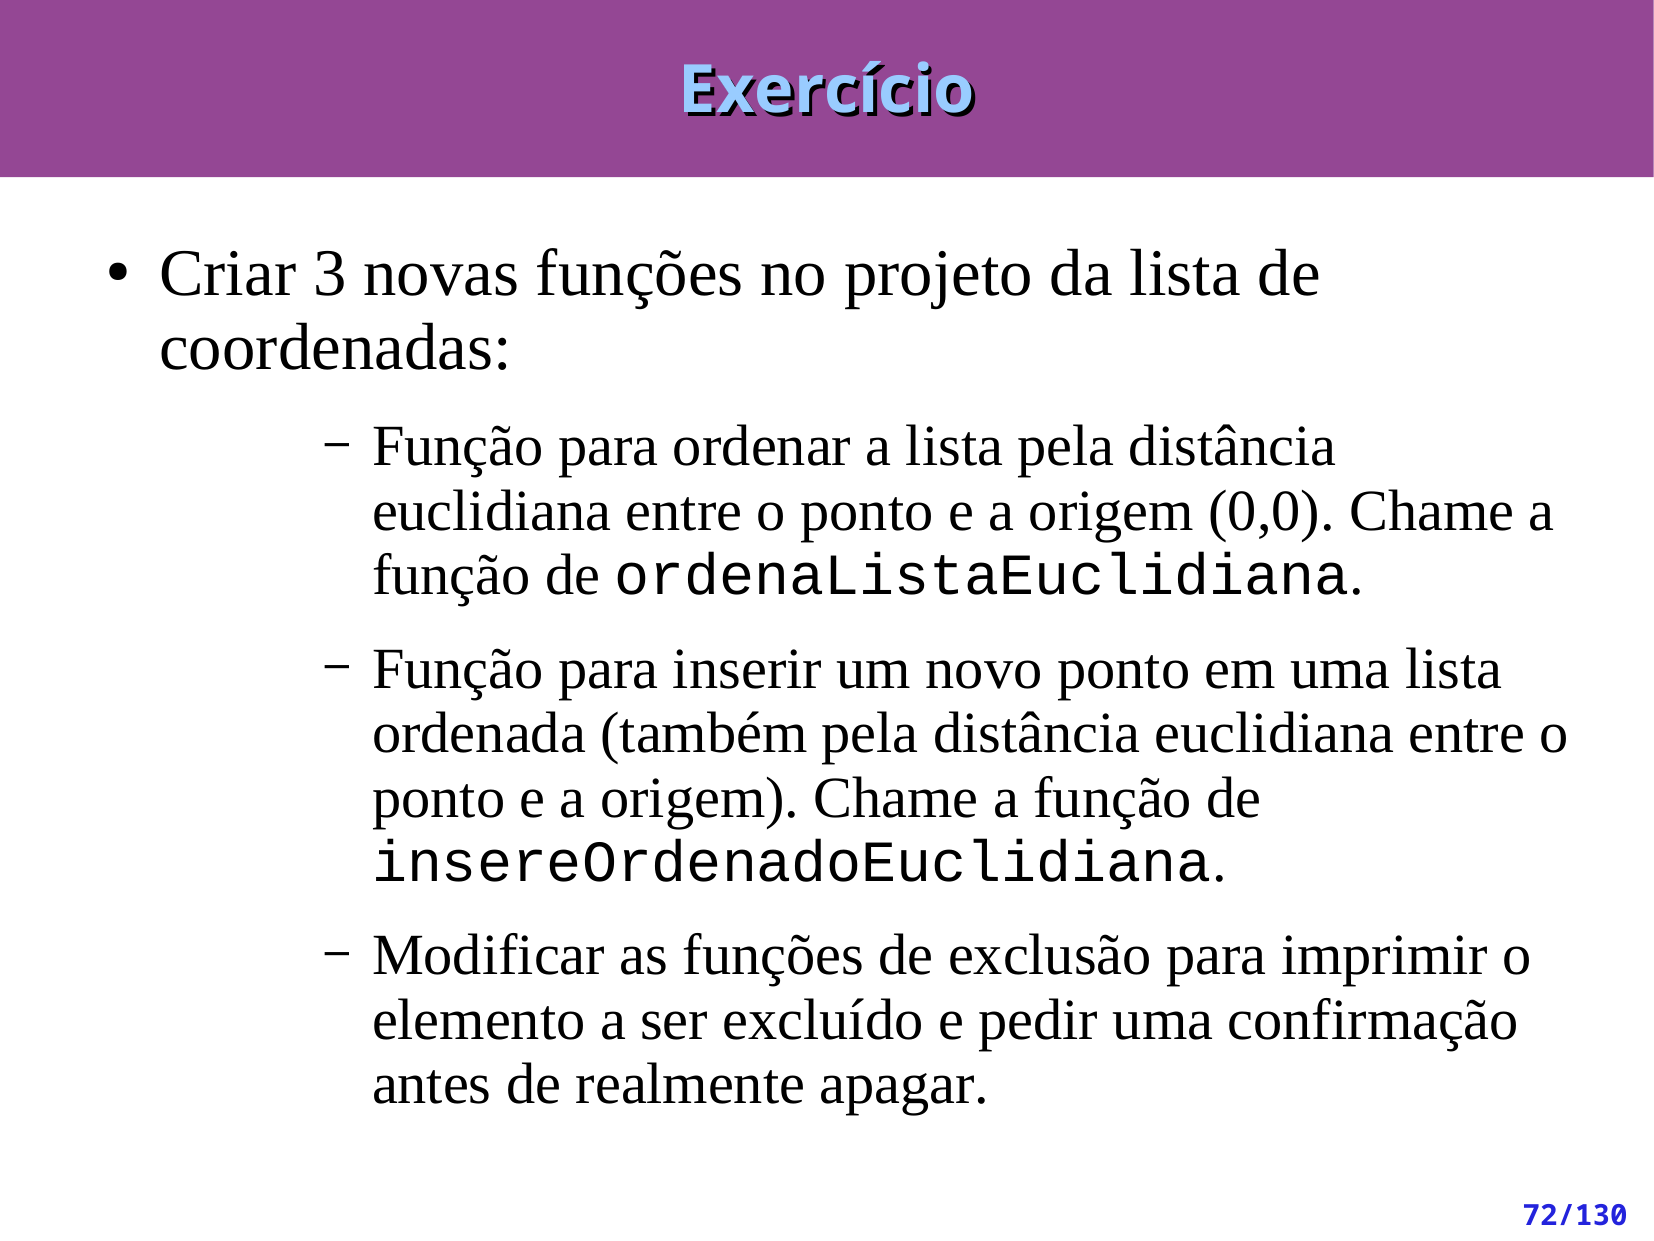

# Exercício
Criar 3 novas funções no projeto da lista de coordenadas:
Função para ordenar a lista pela distância euclidiana entre o ponto e a origem (0,0). Chame a função de ordenaListaEuclidiana.
Função para inserir um novo ponto em uma lista ordenada (também pela distância euclidiana entre o ponto e a origem). Chame a função de insereOrdenadoEuclidiana.
Modificar as funções de exclusão para imprimir o elemento a ser excluído e pedir uma confirmação antes de realmente apagar.
72